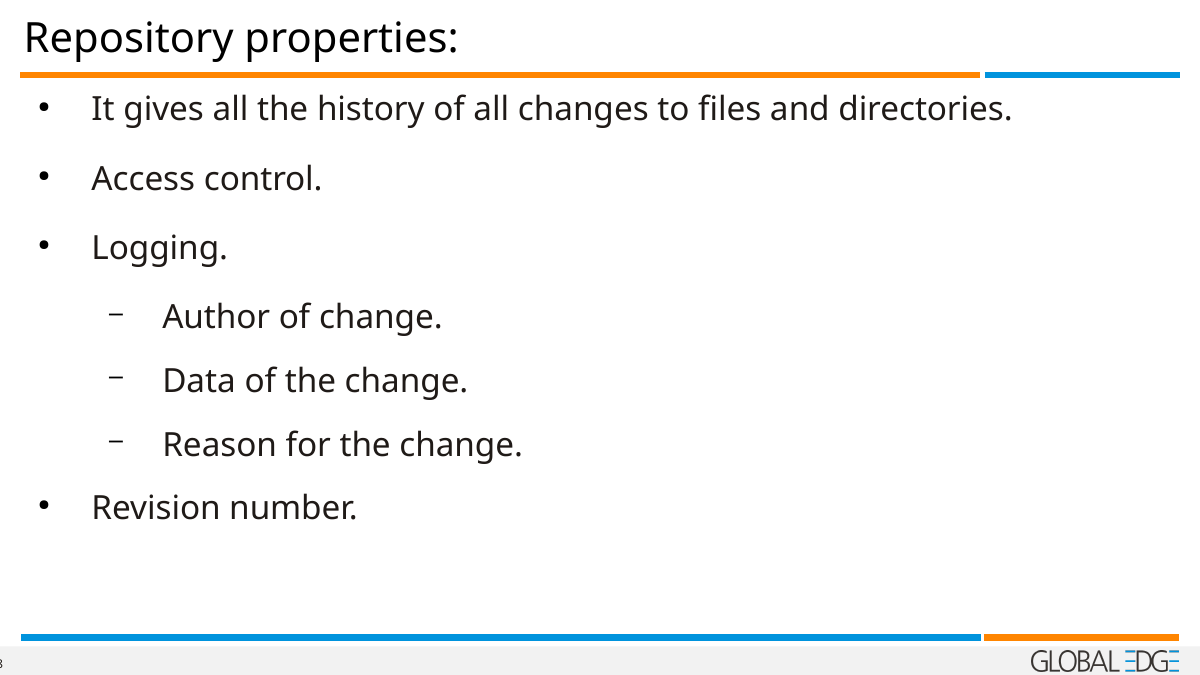

# Repository properties:
It gives all the history of all changes to files and directories.
Access control.
Logging.
Author of change.
Data of the change.
Reason for the change.
Revision number.